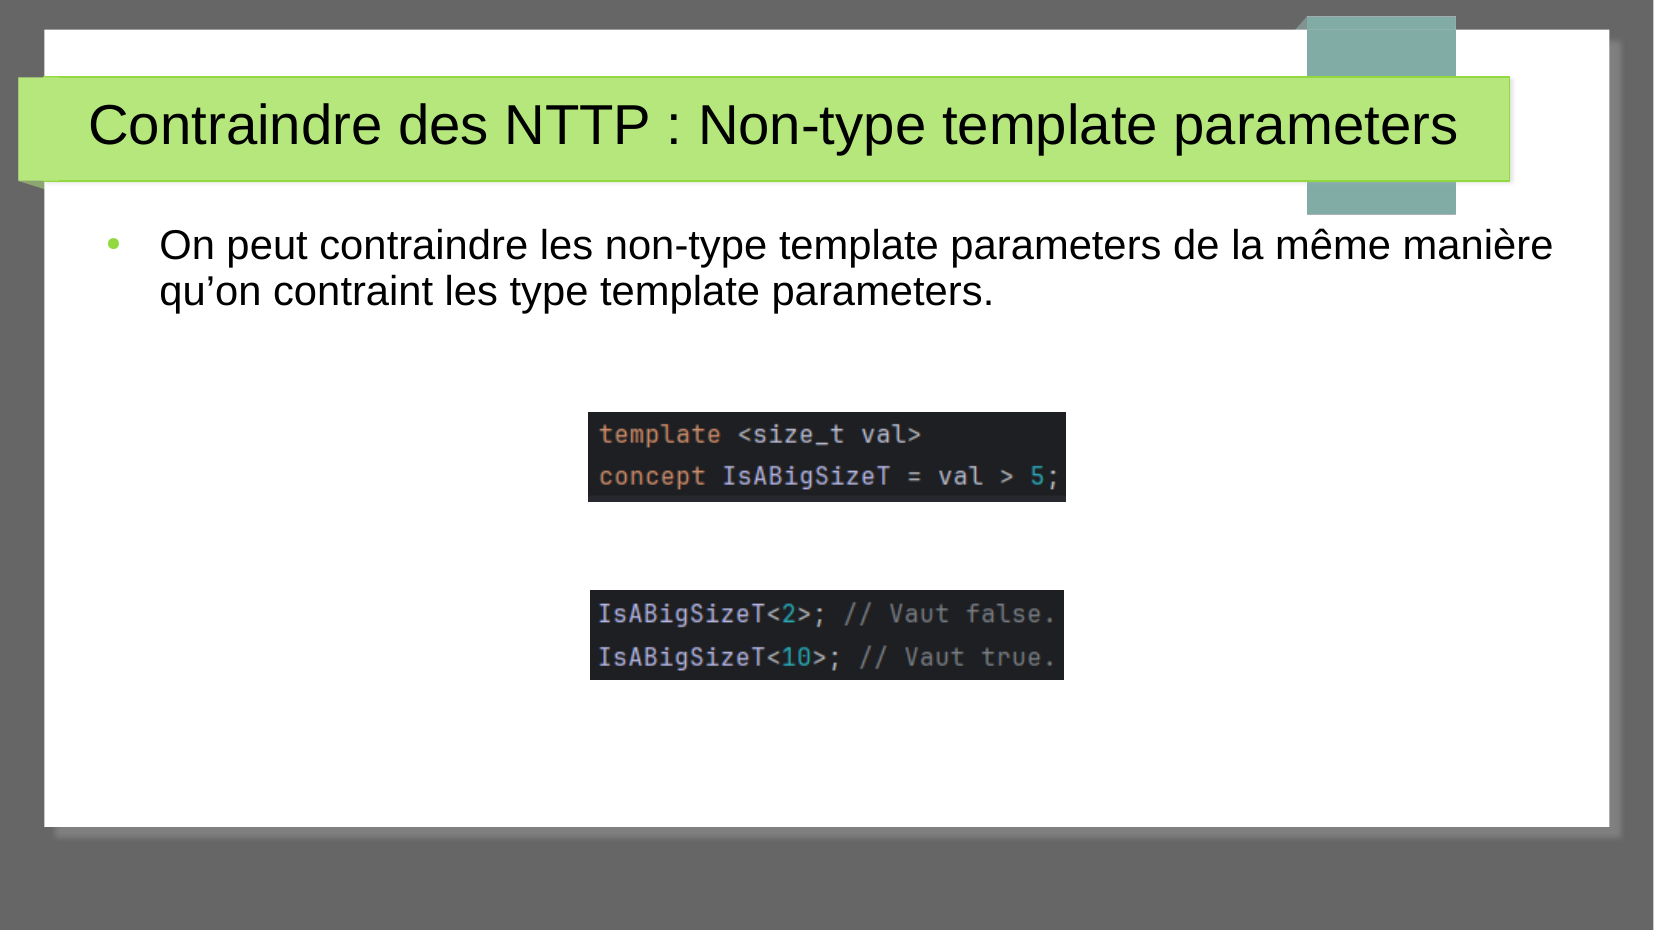

# Contraindre des NTTP : Non-type template parameters
On peut contraindre les non-type template parameters de la même manière qu’on contraint les type template parameters.